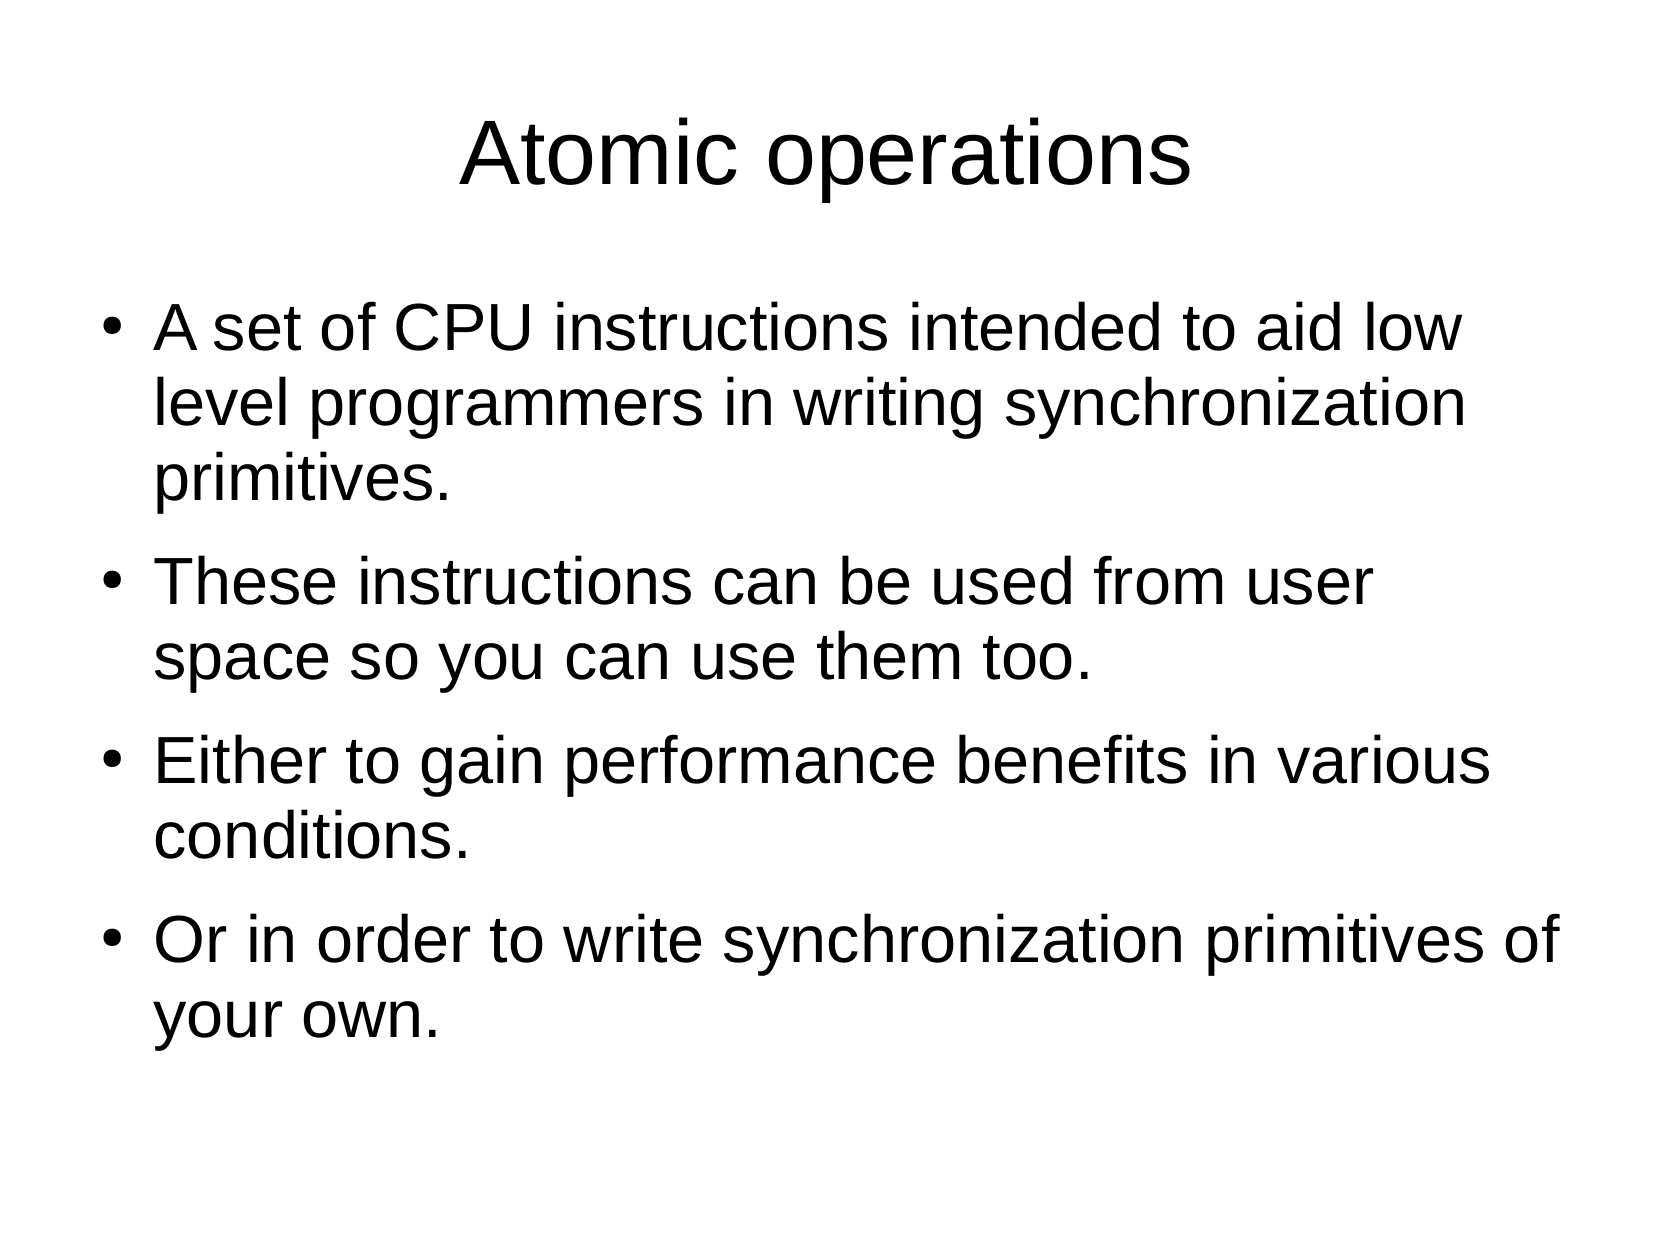

# Atomic operations
A set of CPU instructions intended to aid low level programmers in writing synchronization primitives.
These instructions can be used from user space so you can use them too.
Either to gain performance benefits in various conditions.
Or in order to write synchronization primitives of your own.